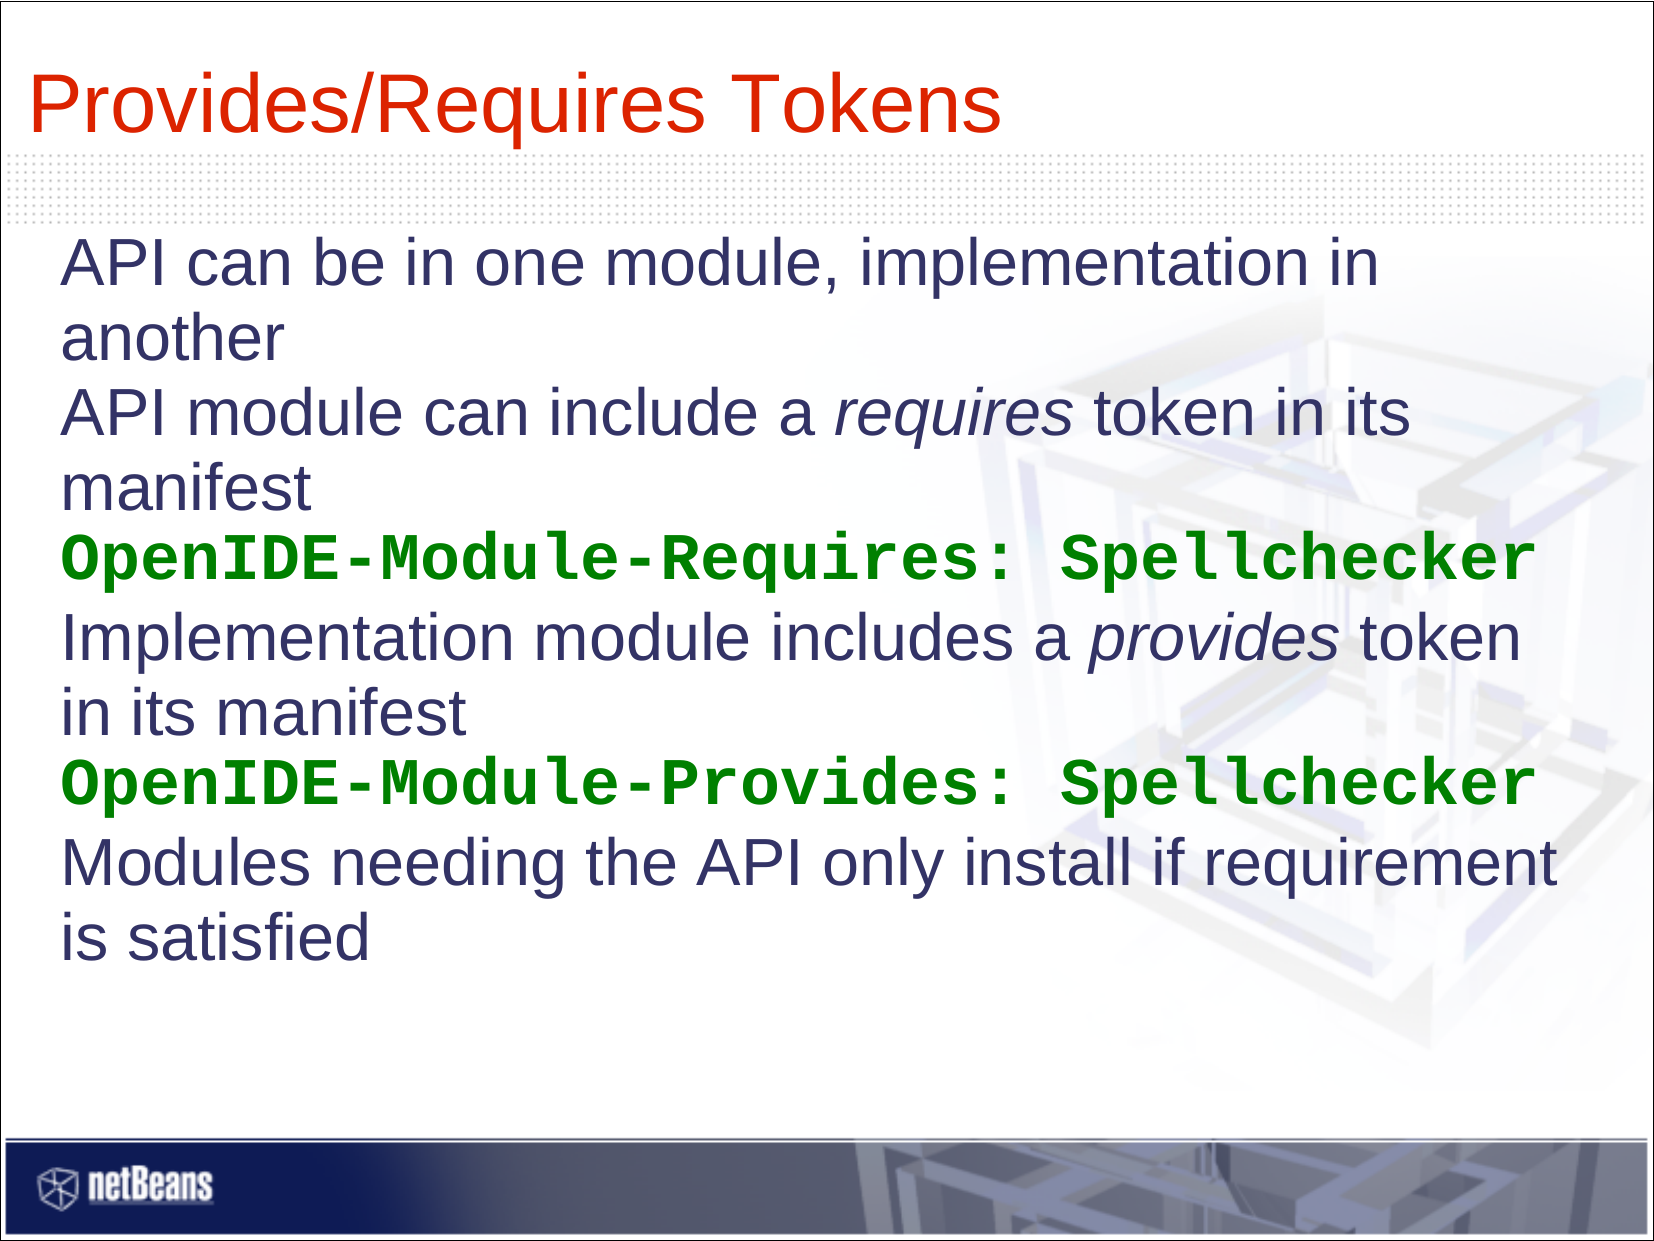

# Provides/Requires Tokens
API can be in one module, implementation in another
API module can include a requires token in its manifest
OpenIDE-Module-Requires: Spellchecker
Implementation module includes a provides token in its manifest
OpenIDE-Module-Provides: Spellchecker
Modules needing the API only install if requirement is satisfied